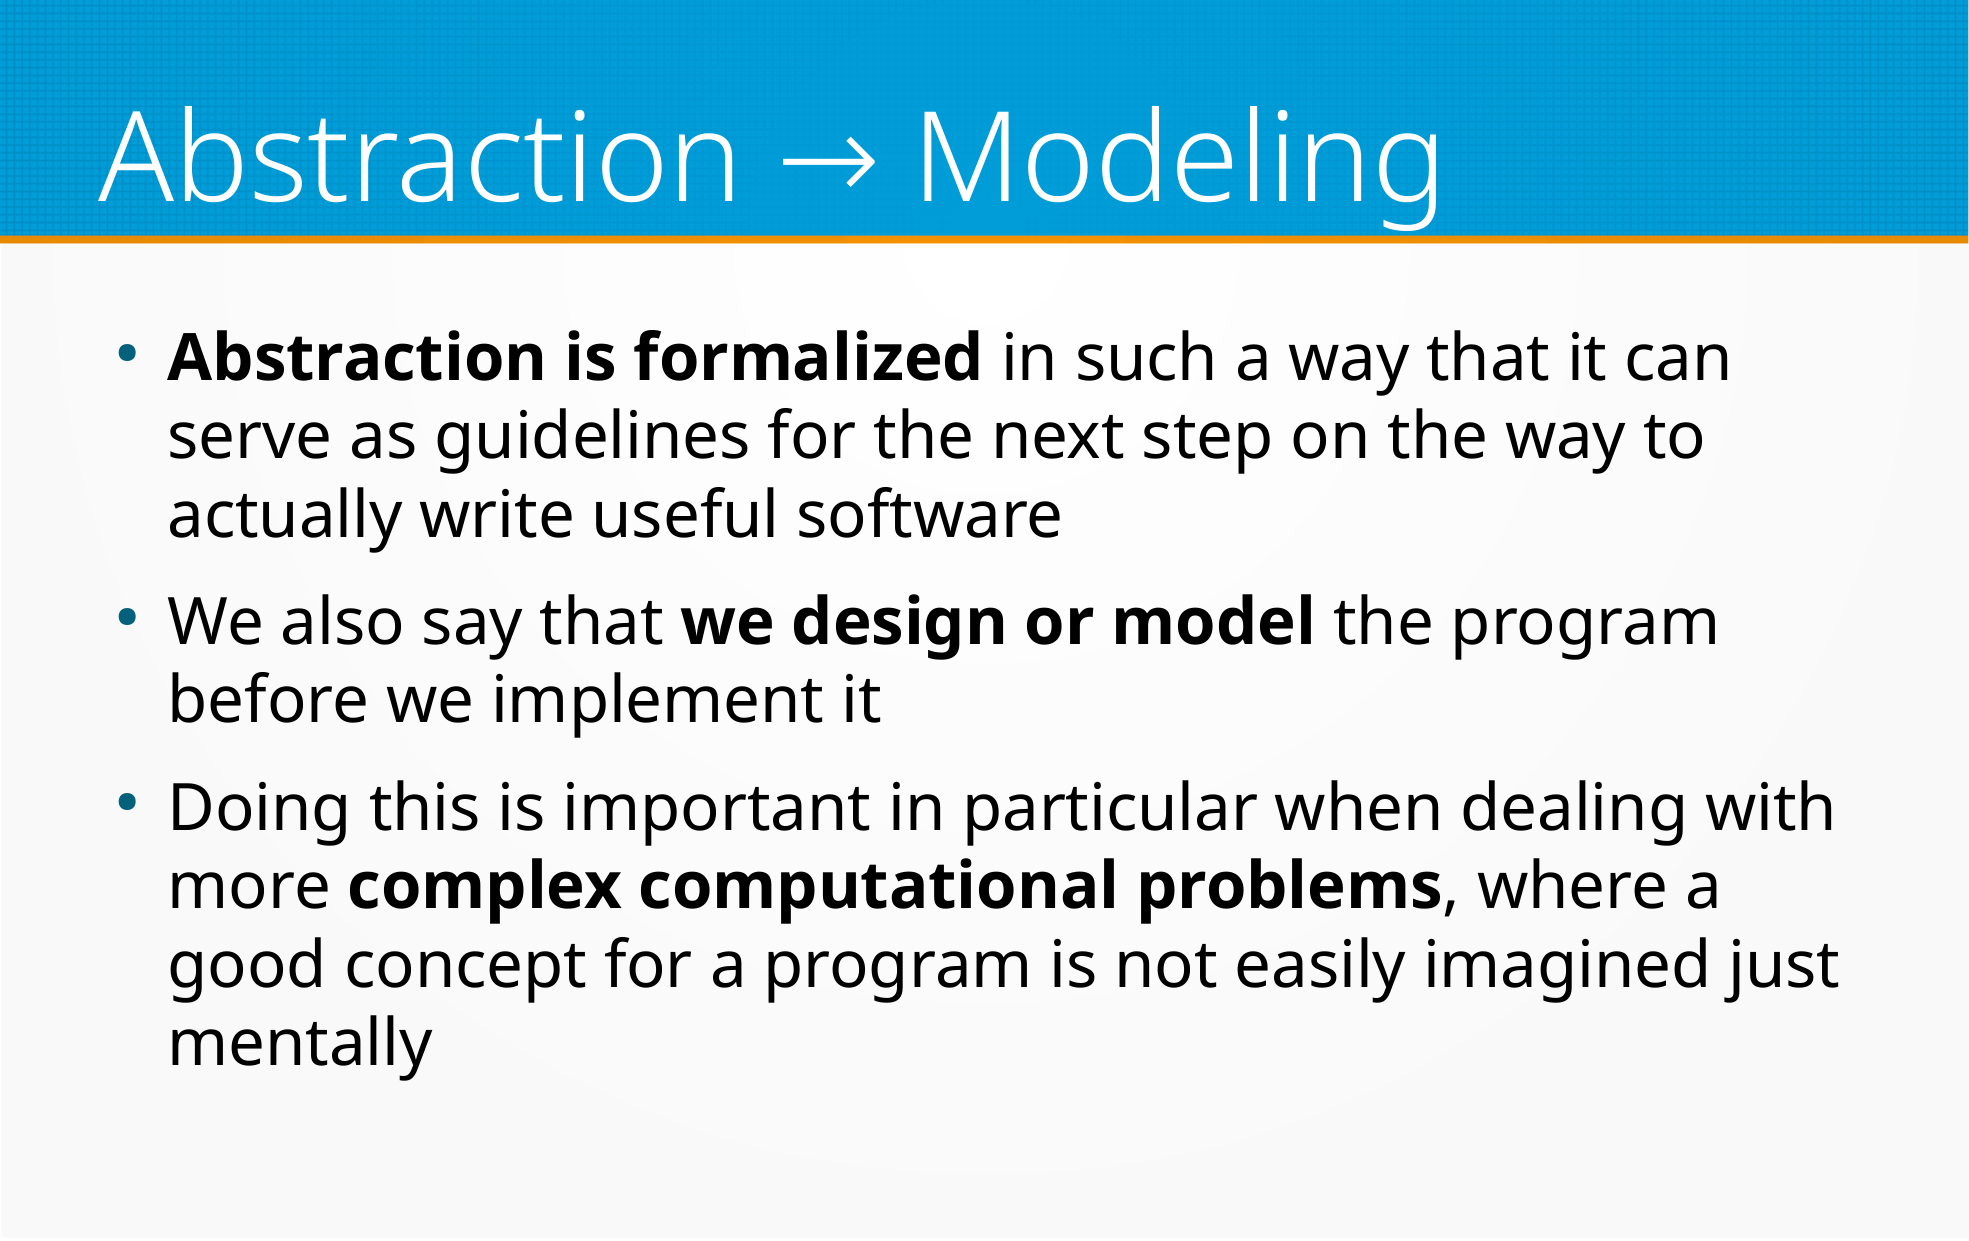

# Abstraction → Modeling
Abstraction is formalized in such a way that it can serve as guidelines for the next step on the way to actually write useful software
We also say that we design or model the program before we implement it
Doing this is important in particular when dealing with more complex computational problems, where a good concept for a program is not easily imagined just mentally